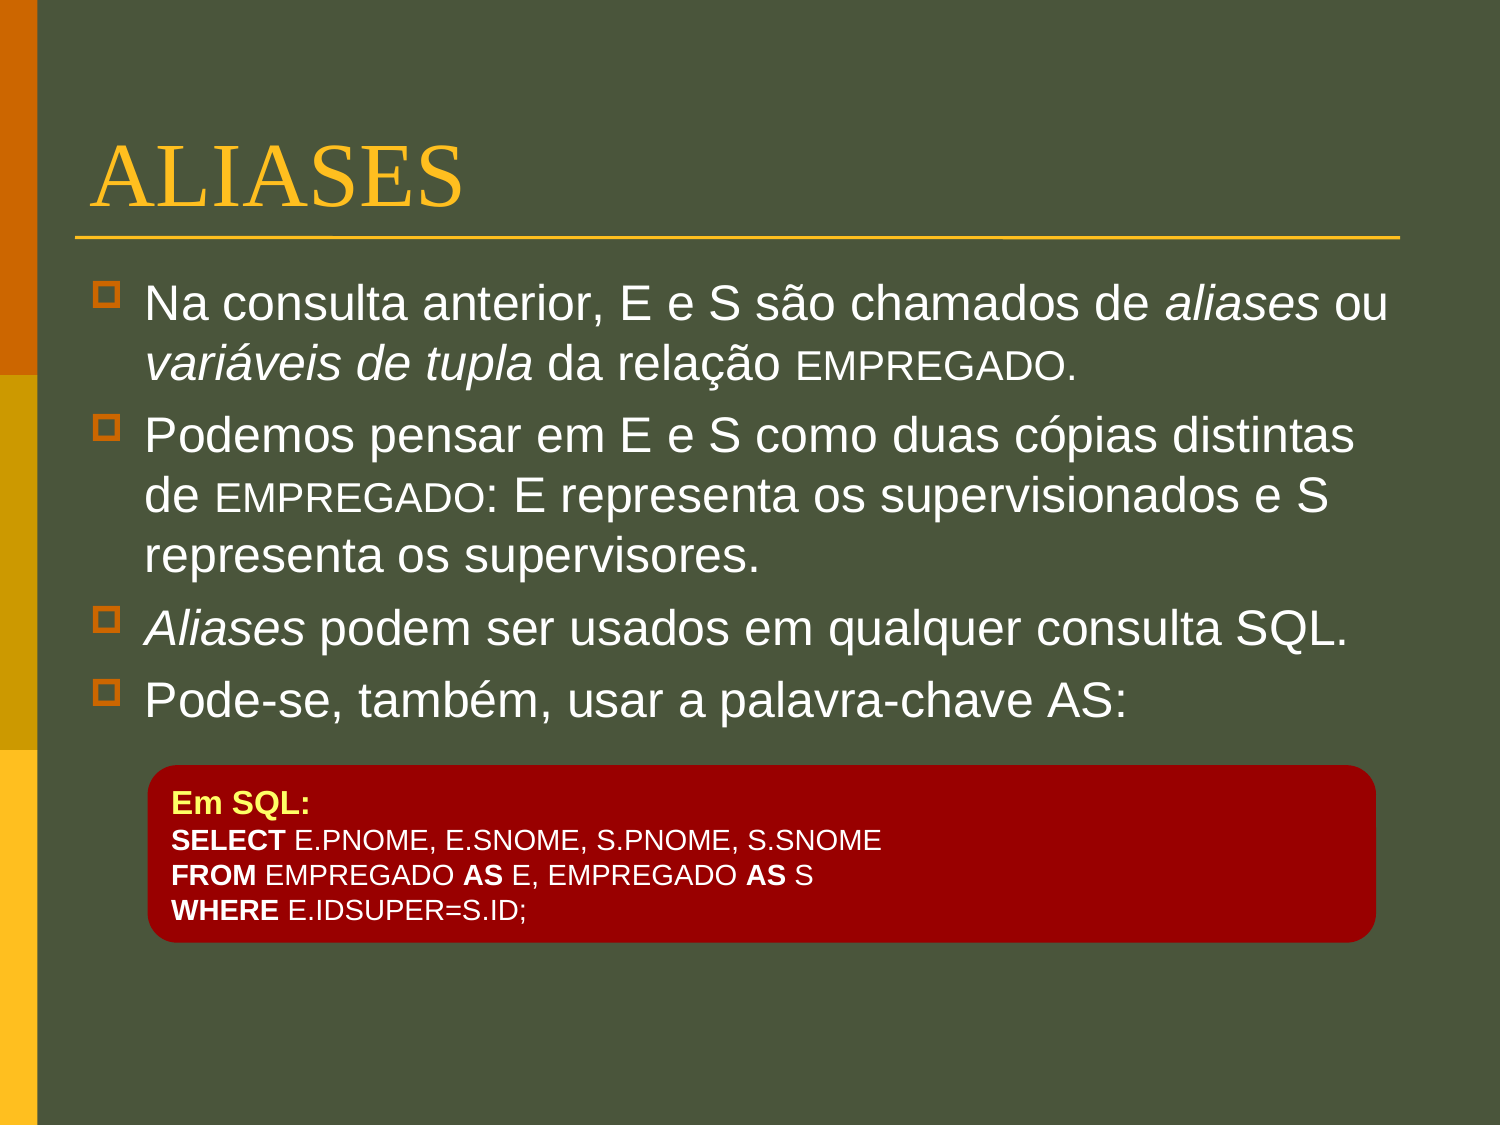

# ALIASES
Na consulta anterior, E e S são chamados de aliases ou variáveis de tupla da relação EMPREGADO.
Podemos pensar em E e S como duas cópias distintas de EMPREGADO: E representa os supervisionados e S representa os supervisores.
Aliases podem ser usados em qualquer consulta SQL.
Pode-se, também, usar a palavra-chave AS:
Em SQL:
SELECT E.PNOME, E.SNOME, S.PNOME, S.SNOME
FROM EMPREGADO AS E, EMPREGADO AS S
WHERE E.IDSUPER=S.ID;